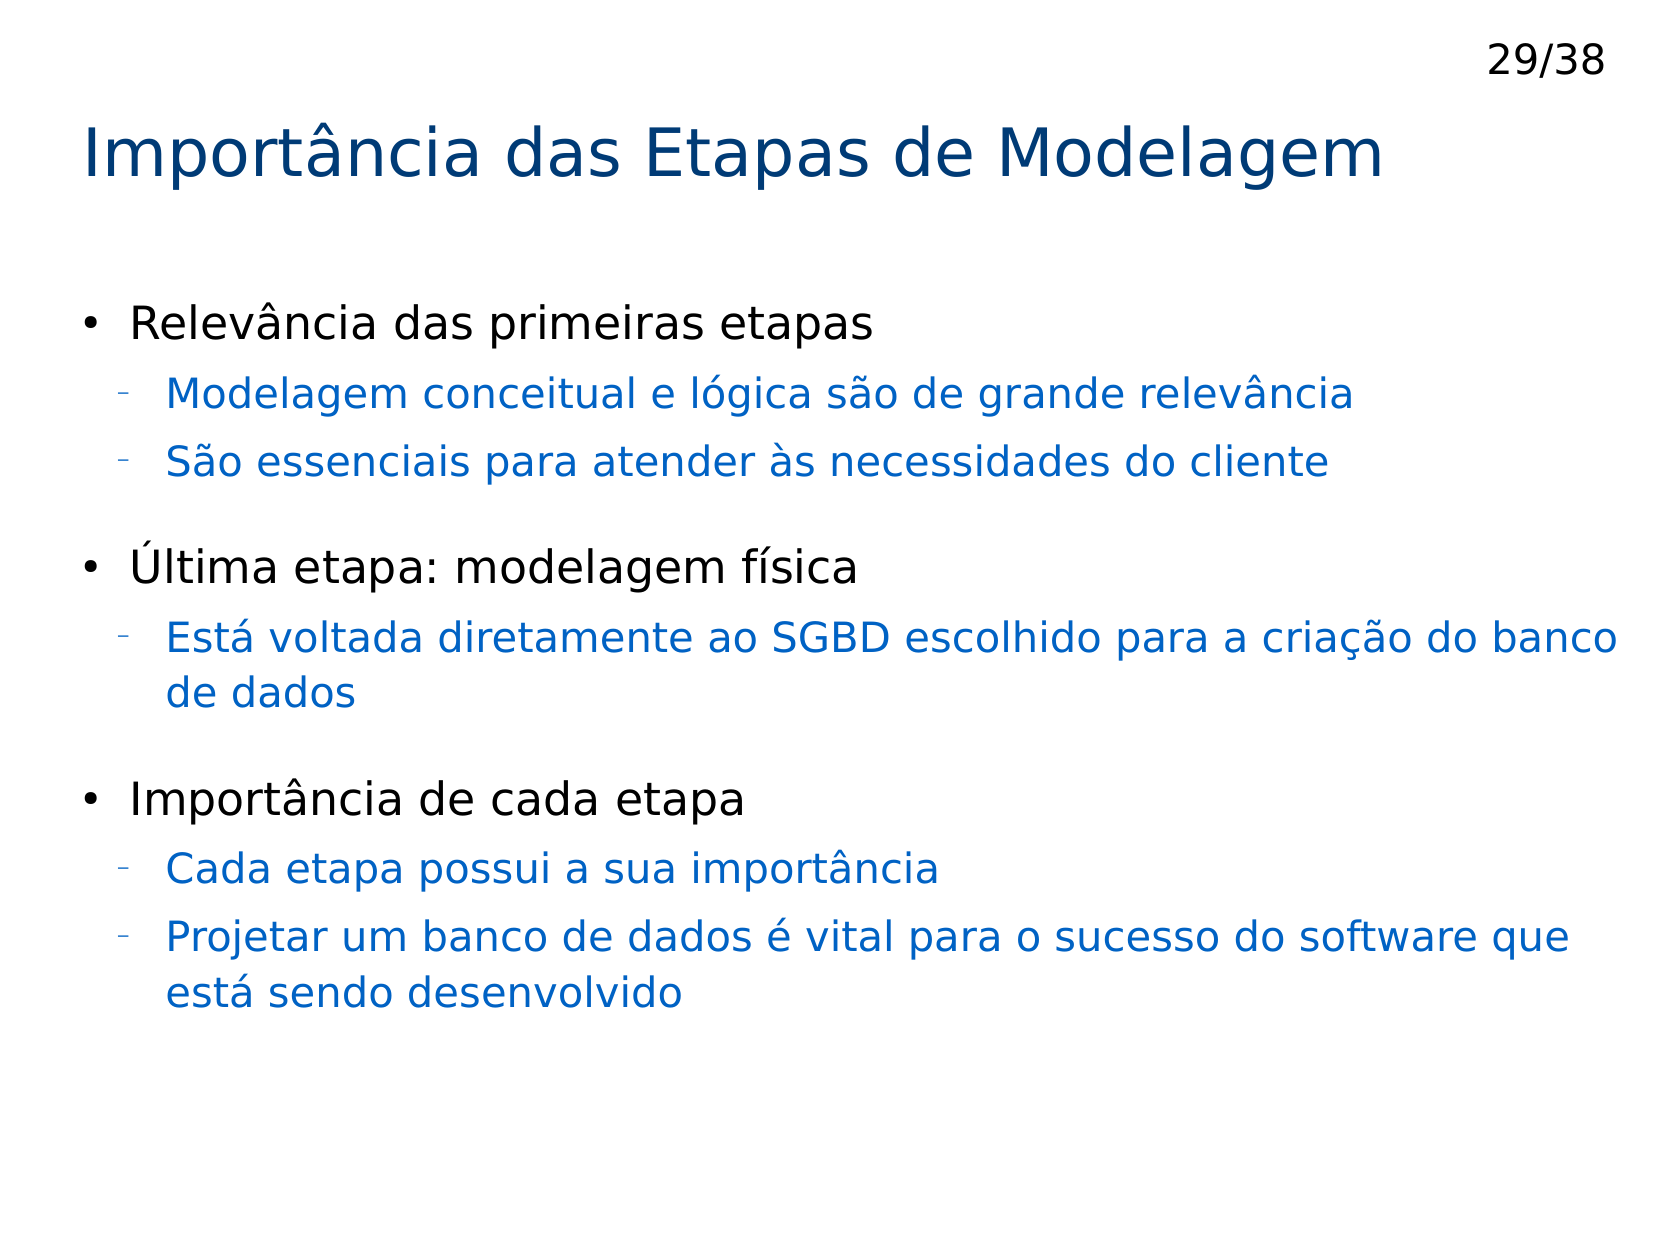

29
# Importância das Etapas de Modelagem
Relevância das primeiras etapas
Modelagem conceitual e lógica são de grande relevância
São essenciais para atender às necessidades do cliente
Última etapa: modelagem física
Está voltada diretamente ao SGBD escolhido para a criação do banco de dados
Importância de cada etapa
Cada etapa possui a sua importância
Projetar um banco de dados é vital para o sucesso do software que está sendo desenvolvido